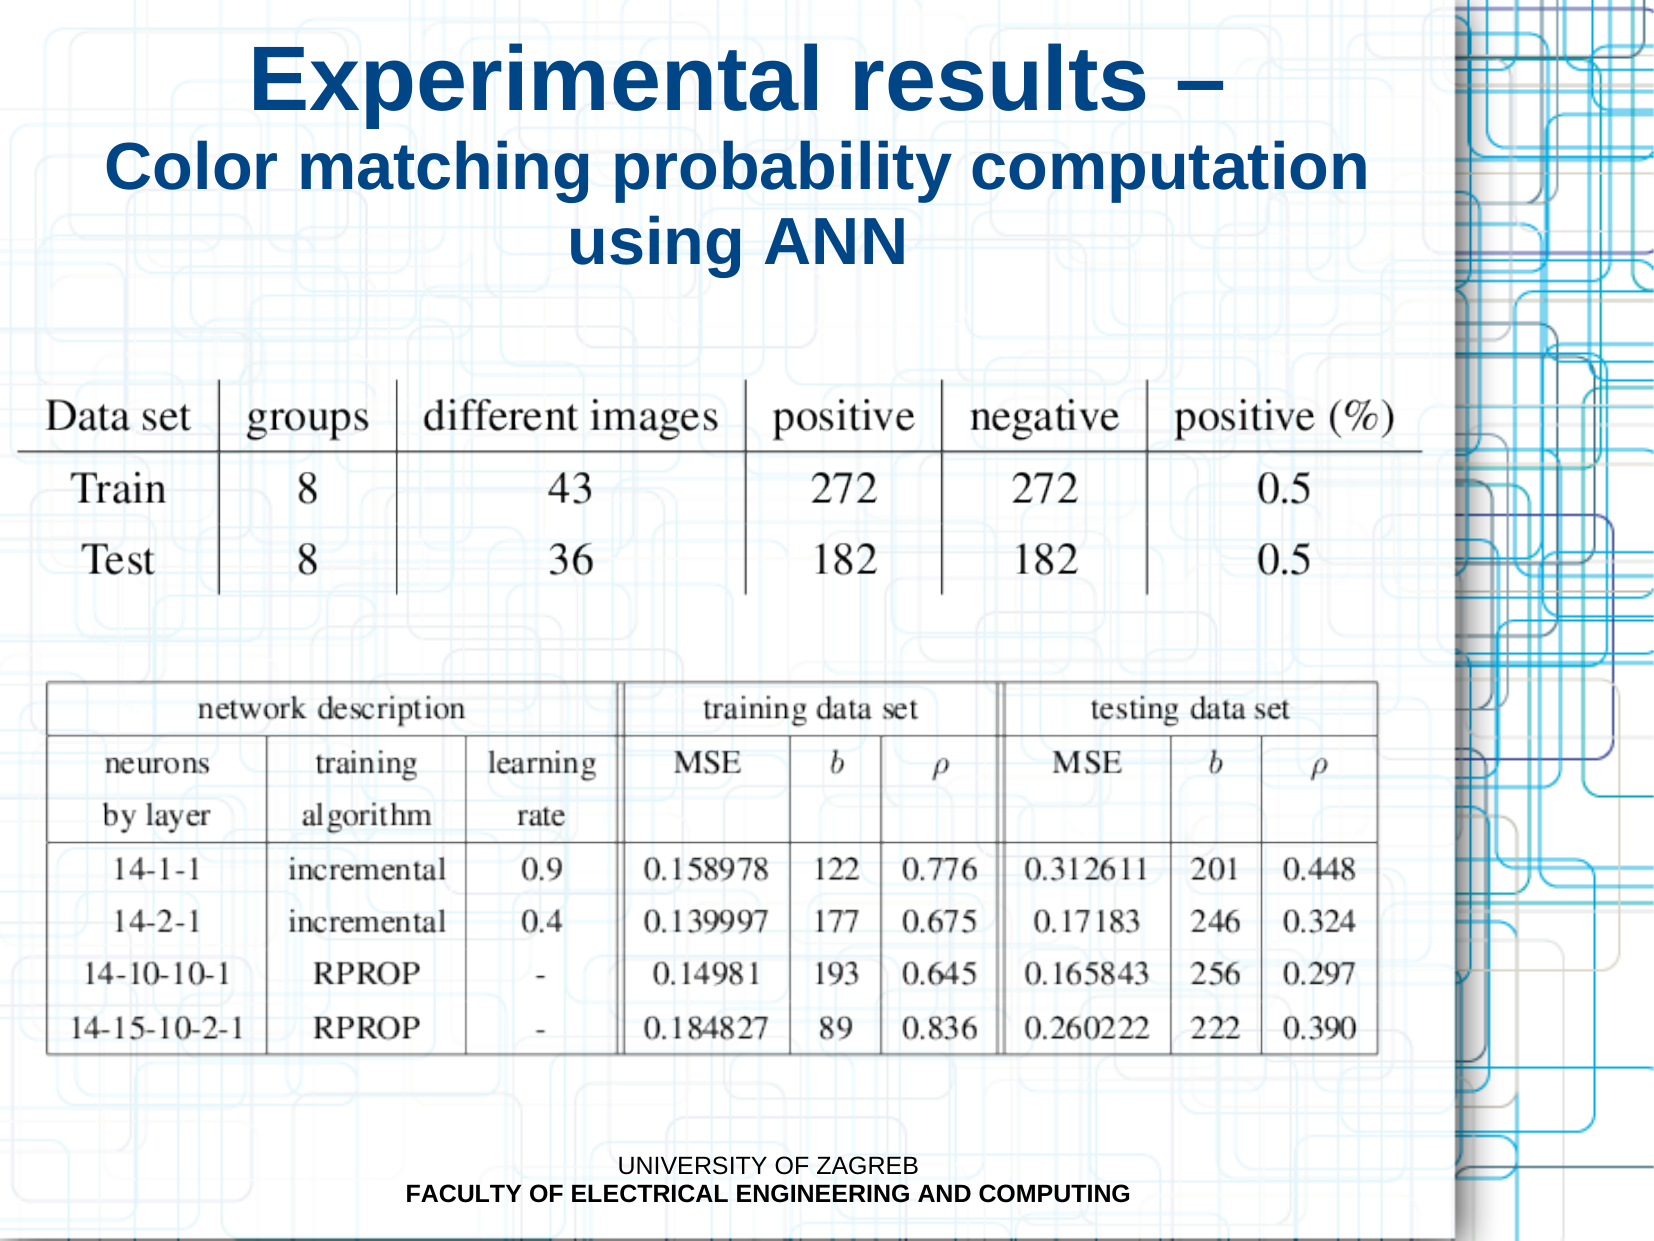

# Experimental results – Color matching probability computation using ANN